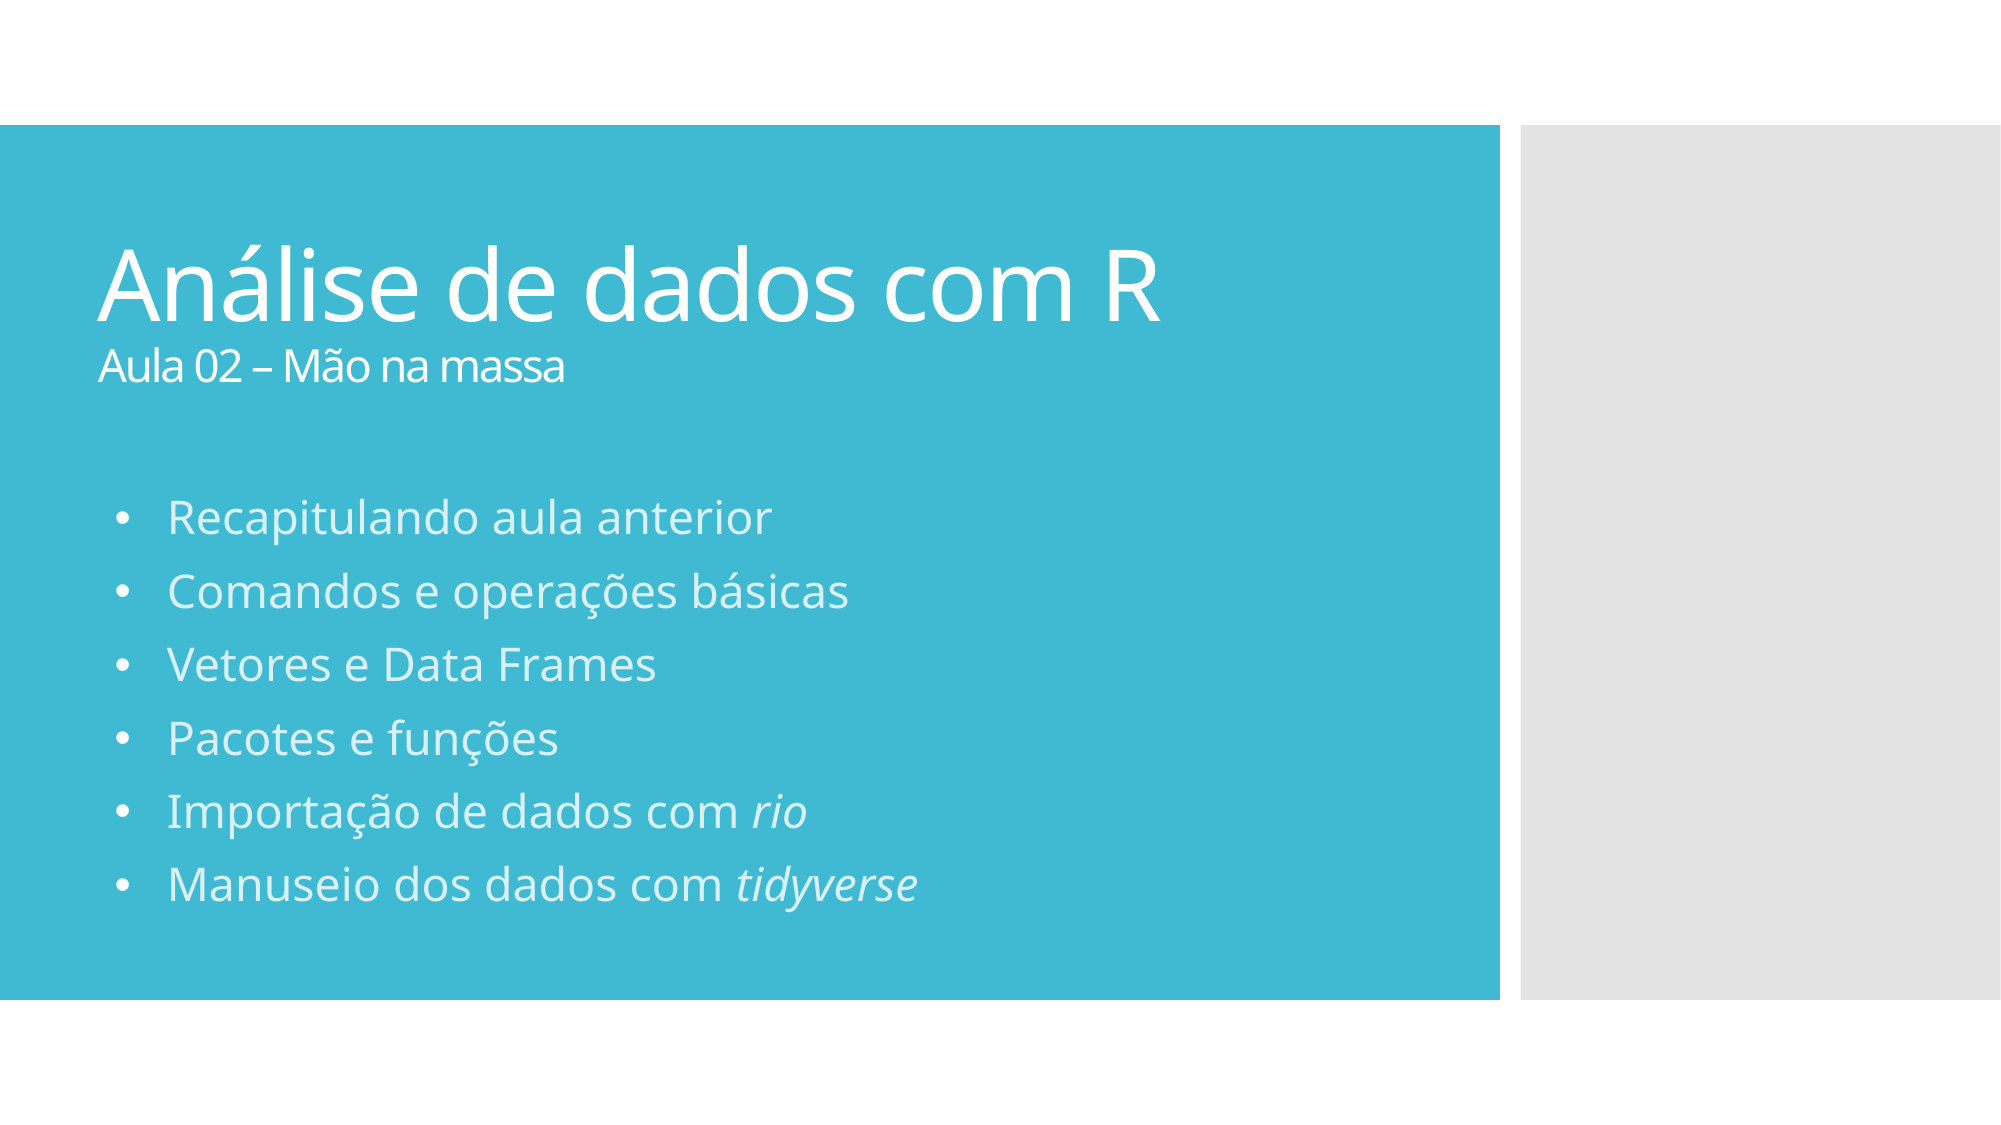

Análise de dados com R
Aula 02 – Mão na massa
# Recapitulando aula anterior
Comandos e operações básicas
Vetores e Data Frames
Pacotes e funções
Importação de dados com rio
Manuseio dos dados com tidyverse